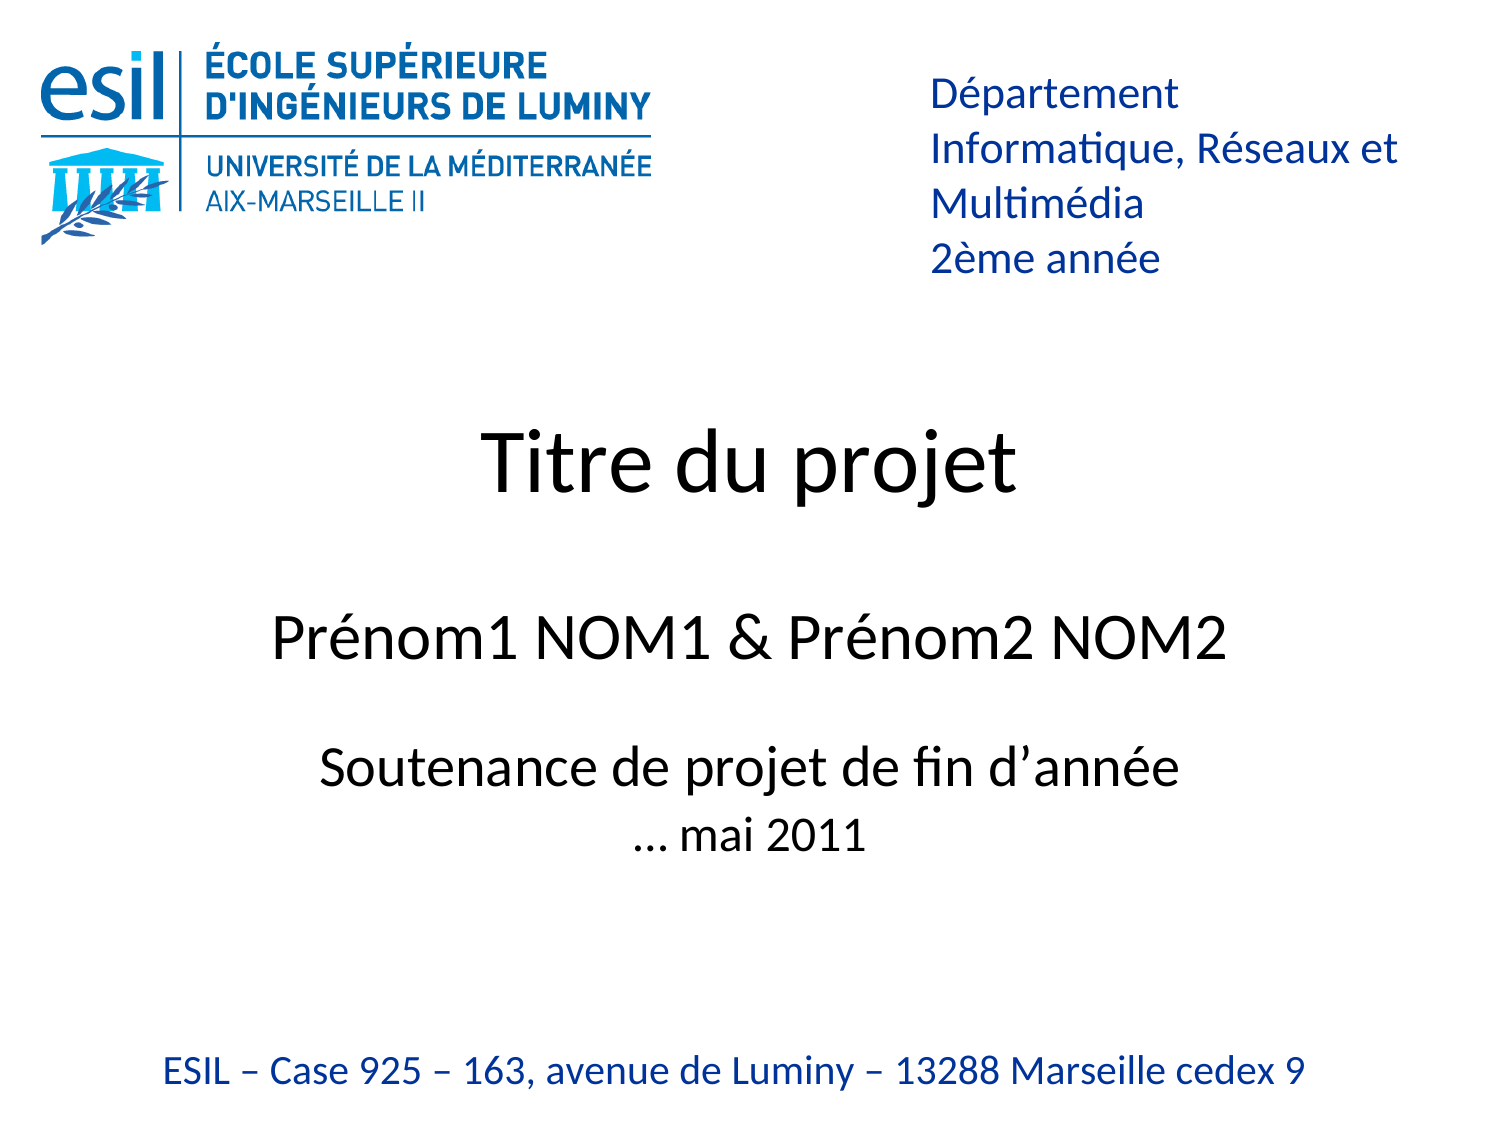

Département Informatique, Réseaux et Multimédia
2ème année
# Titre du projet
Prénom1 NOM1 & Prénom2 NOM2
Soutenance de projet de fin d’année
… mai 2011
ESIL – Case 925 – 163, avenue de Luminy – 13288 Marseille cedex 9